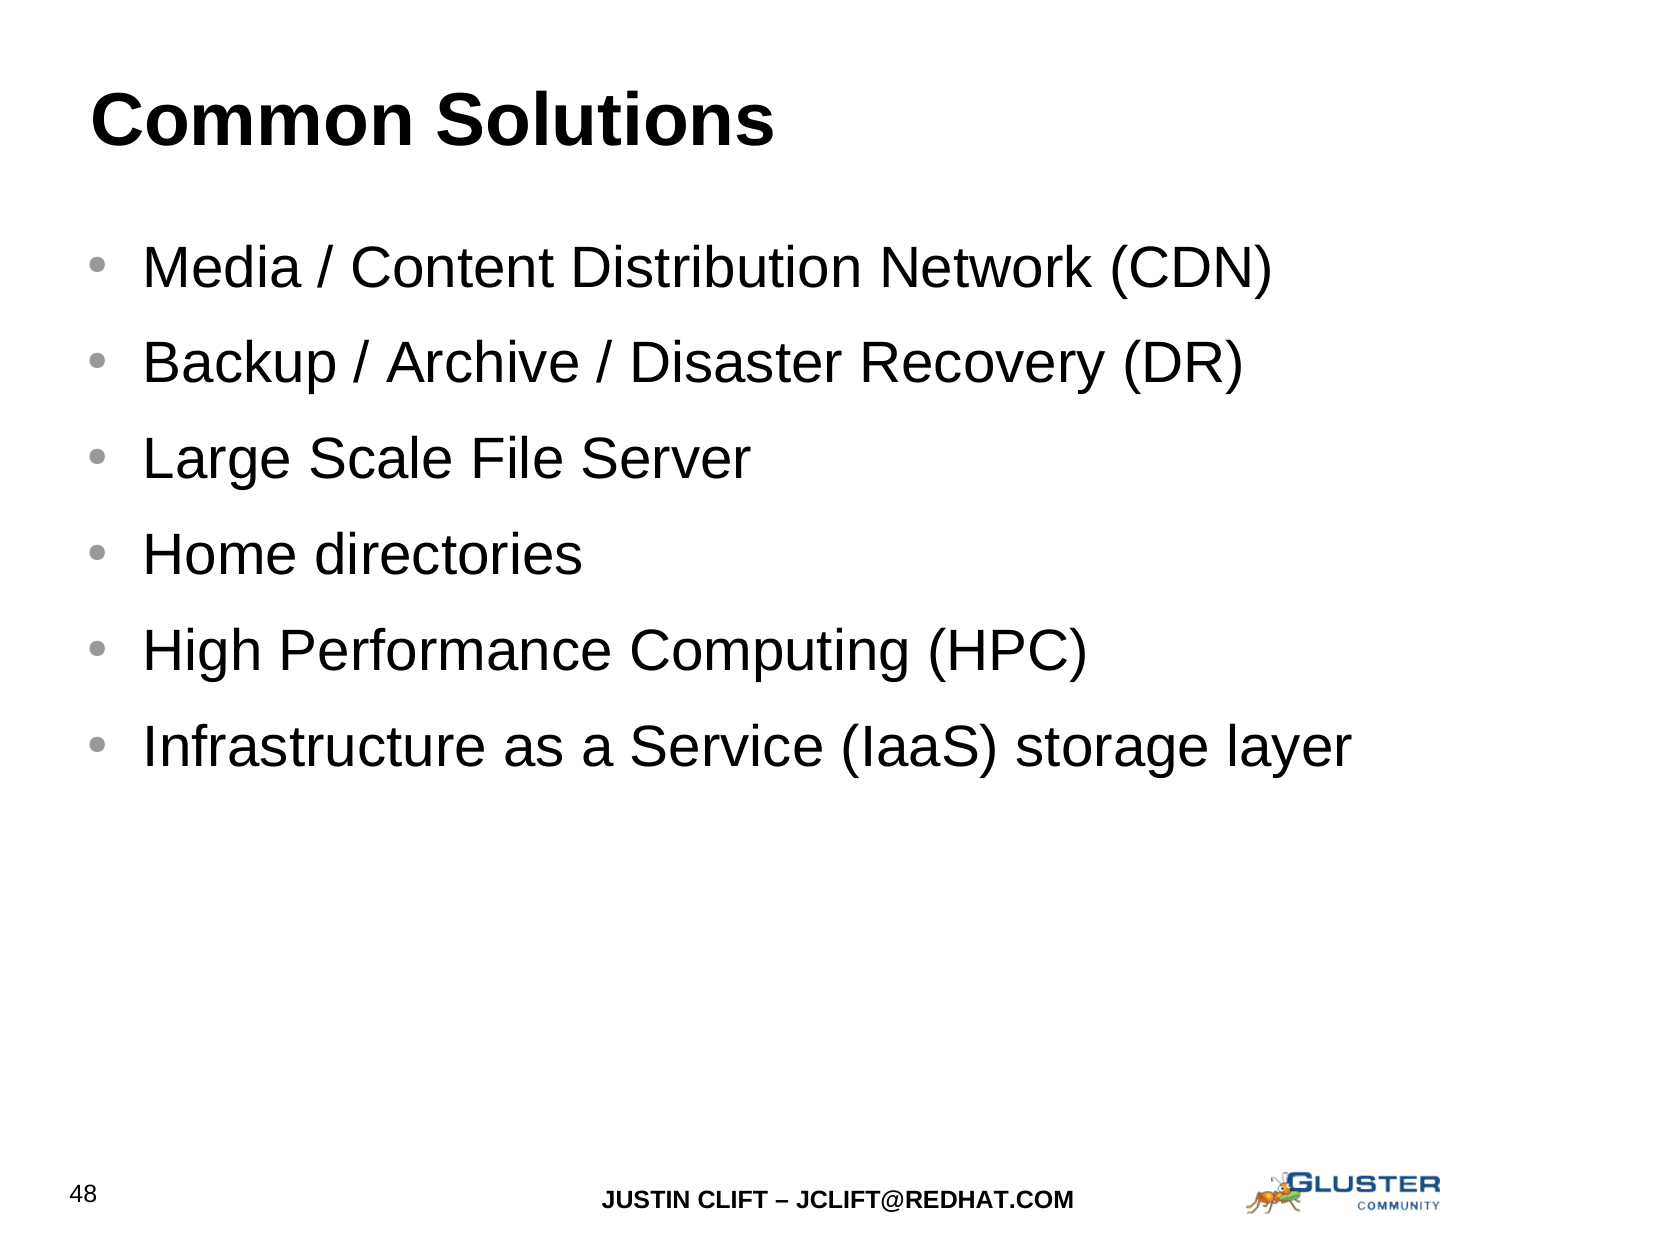

# Common Solutions
Media / Content Distribution Network (CDN)
Backup / Archive / Disaster Recovery (DR)
Large Scale File Server
Home directories
High Performance Computing (HPC)
Infrastructure as a Service (IaaS) storage layer